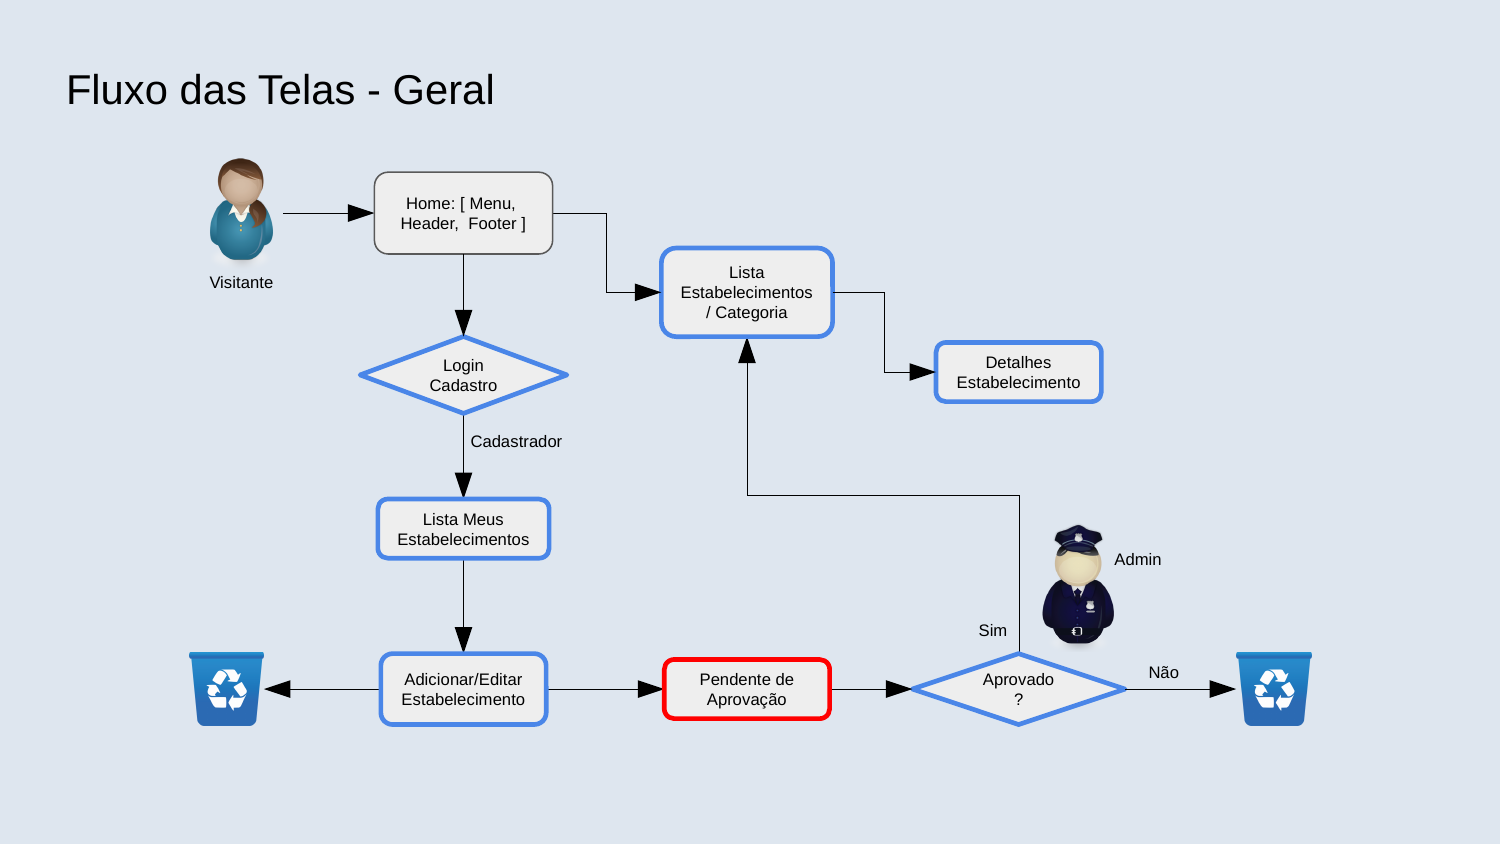

# Fluxo das Telas - Geral
Home: [ Menu, Header, Footer ]
Lista Estabelecimentos / Categoria
Visitante
Login Cadastro
Detalhes Estabelecimento
Cadastrador
Lista Meus Estabelecimentos
Admin
Sim
Adicionar/Editar Estabelecimento
Aprovado
?
Não
Pendente de Aprovação